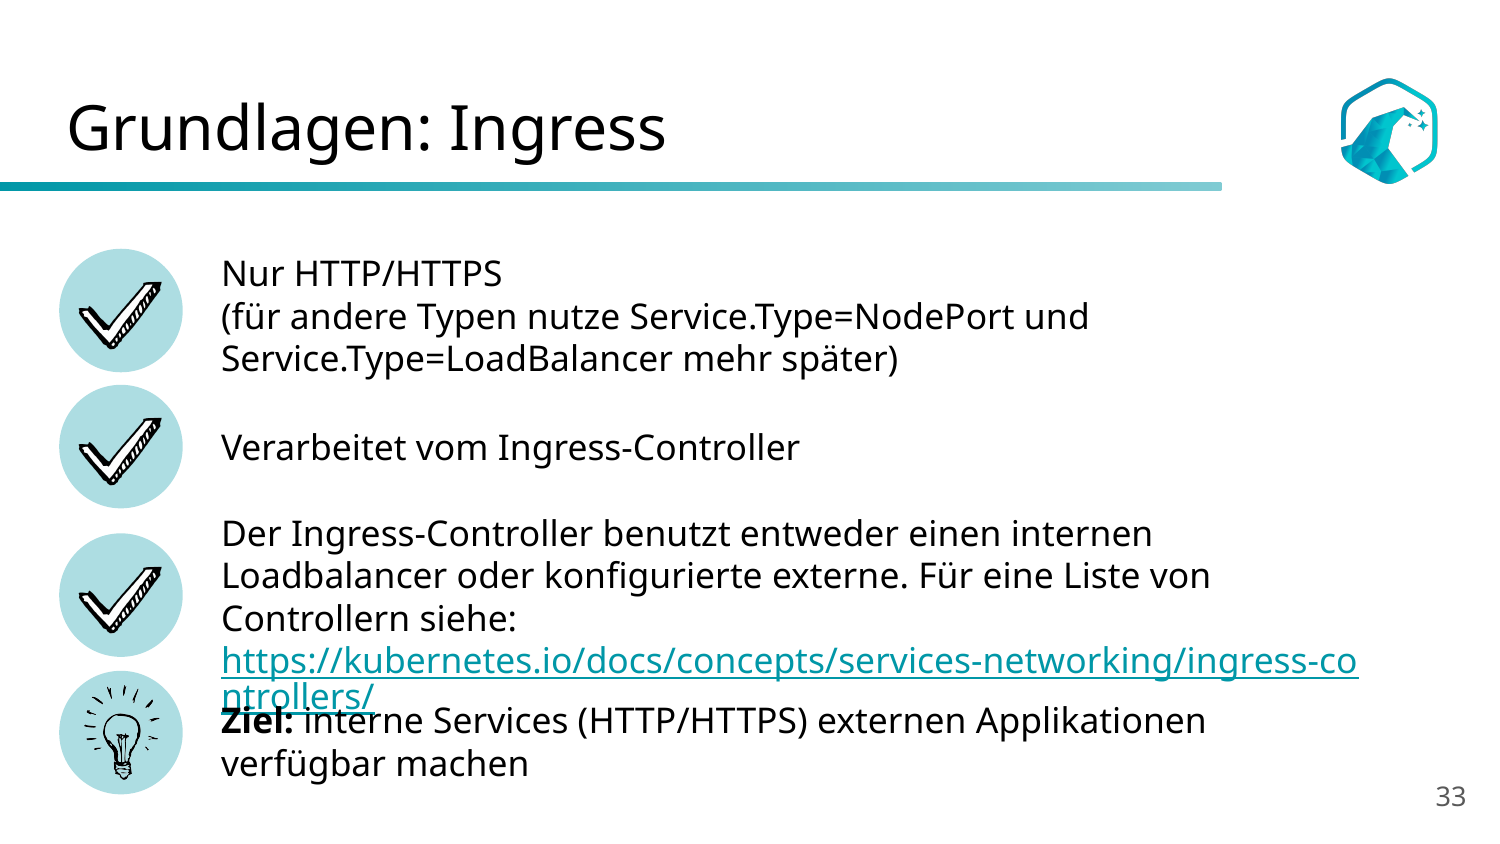

# Grundlagen: Ingress
Nur HTTP/HTTPS
(für andere Typen nutze Service.Type=NodePort und Service.Type=LoadBalancer mehr später)
Verarbeitet vom Ingress-Controller
Der Ingress-Controller benutzt entweder einen internen Loadbalancer oder konfigurierte externe. Für eine Liste von Controllern siehe:
https://kubernetes.io/docs/concepts/services-networking/ingress-controllers/
Ziel: interne Services (HTTP/HTTPS) externen Applikationen verfügbar machen